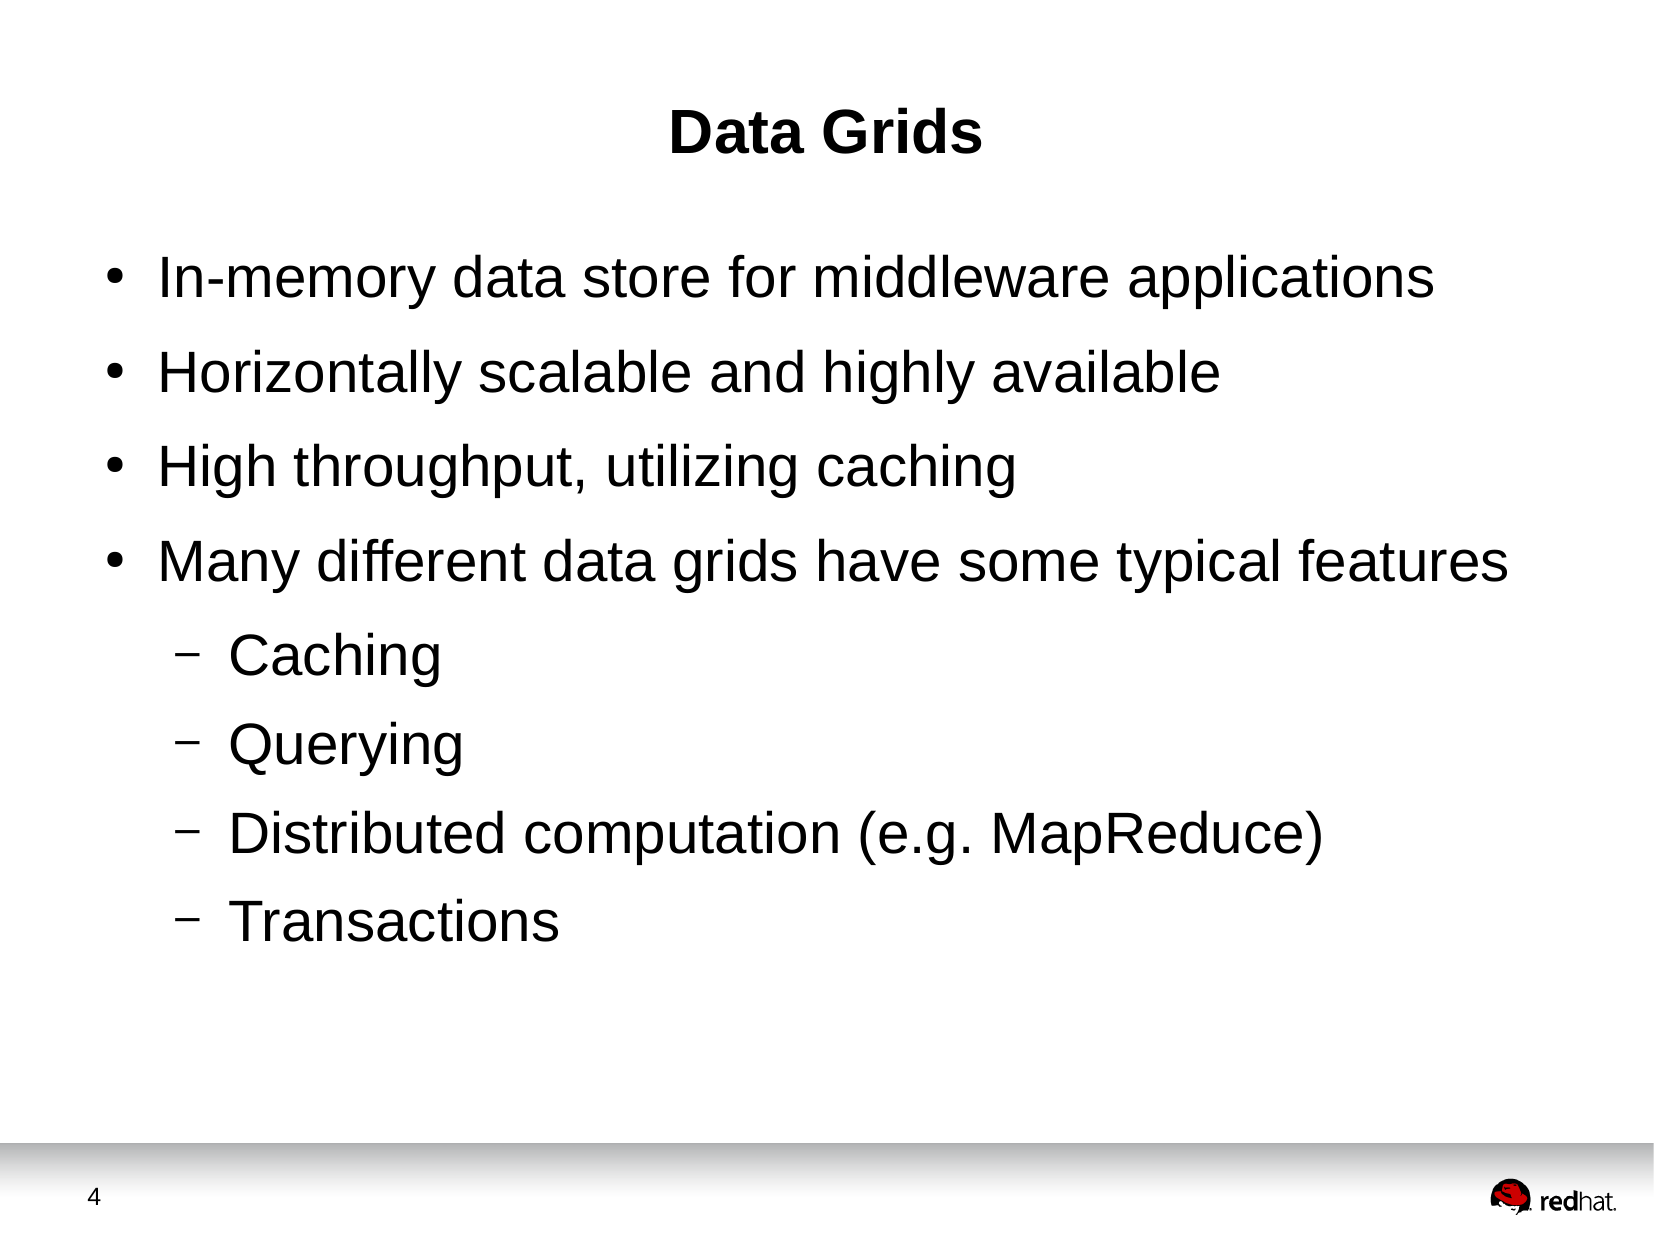

# Data Grids
In-memory data store for middleware applications
Horizontally scalable and highly available
High throughput, utilizing caching
Many different data grids have some typical features
Caching
Querying
Distributed computation (e.g. MapReduce)
Transactions